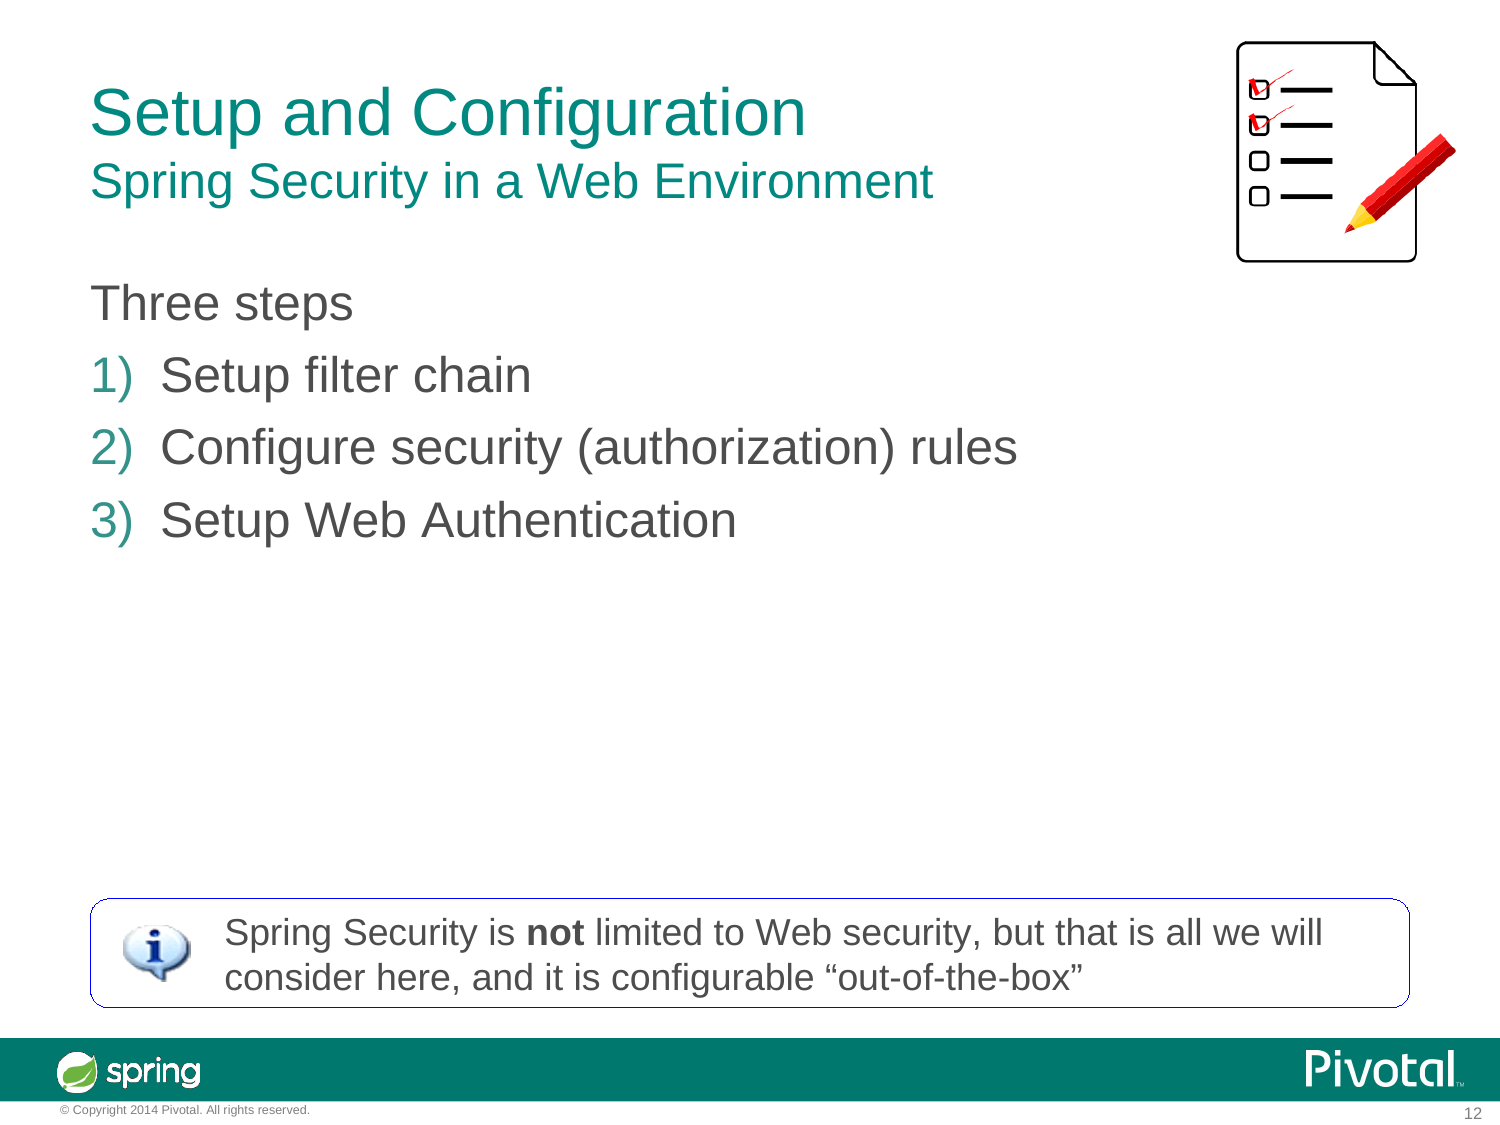

# Setup and Configuration Spring Security in a Web Environment
Three steps
 Setup filter chain
 Configure security (authorization) rules
 Setup Web Authentication
Spring Security is not limited to Web security, but that is all we will consider here, and it is configurable “out-of-the-box”